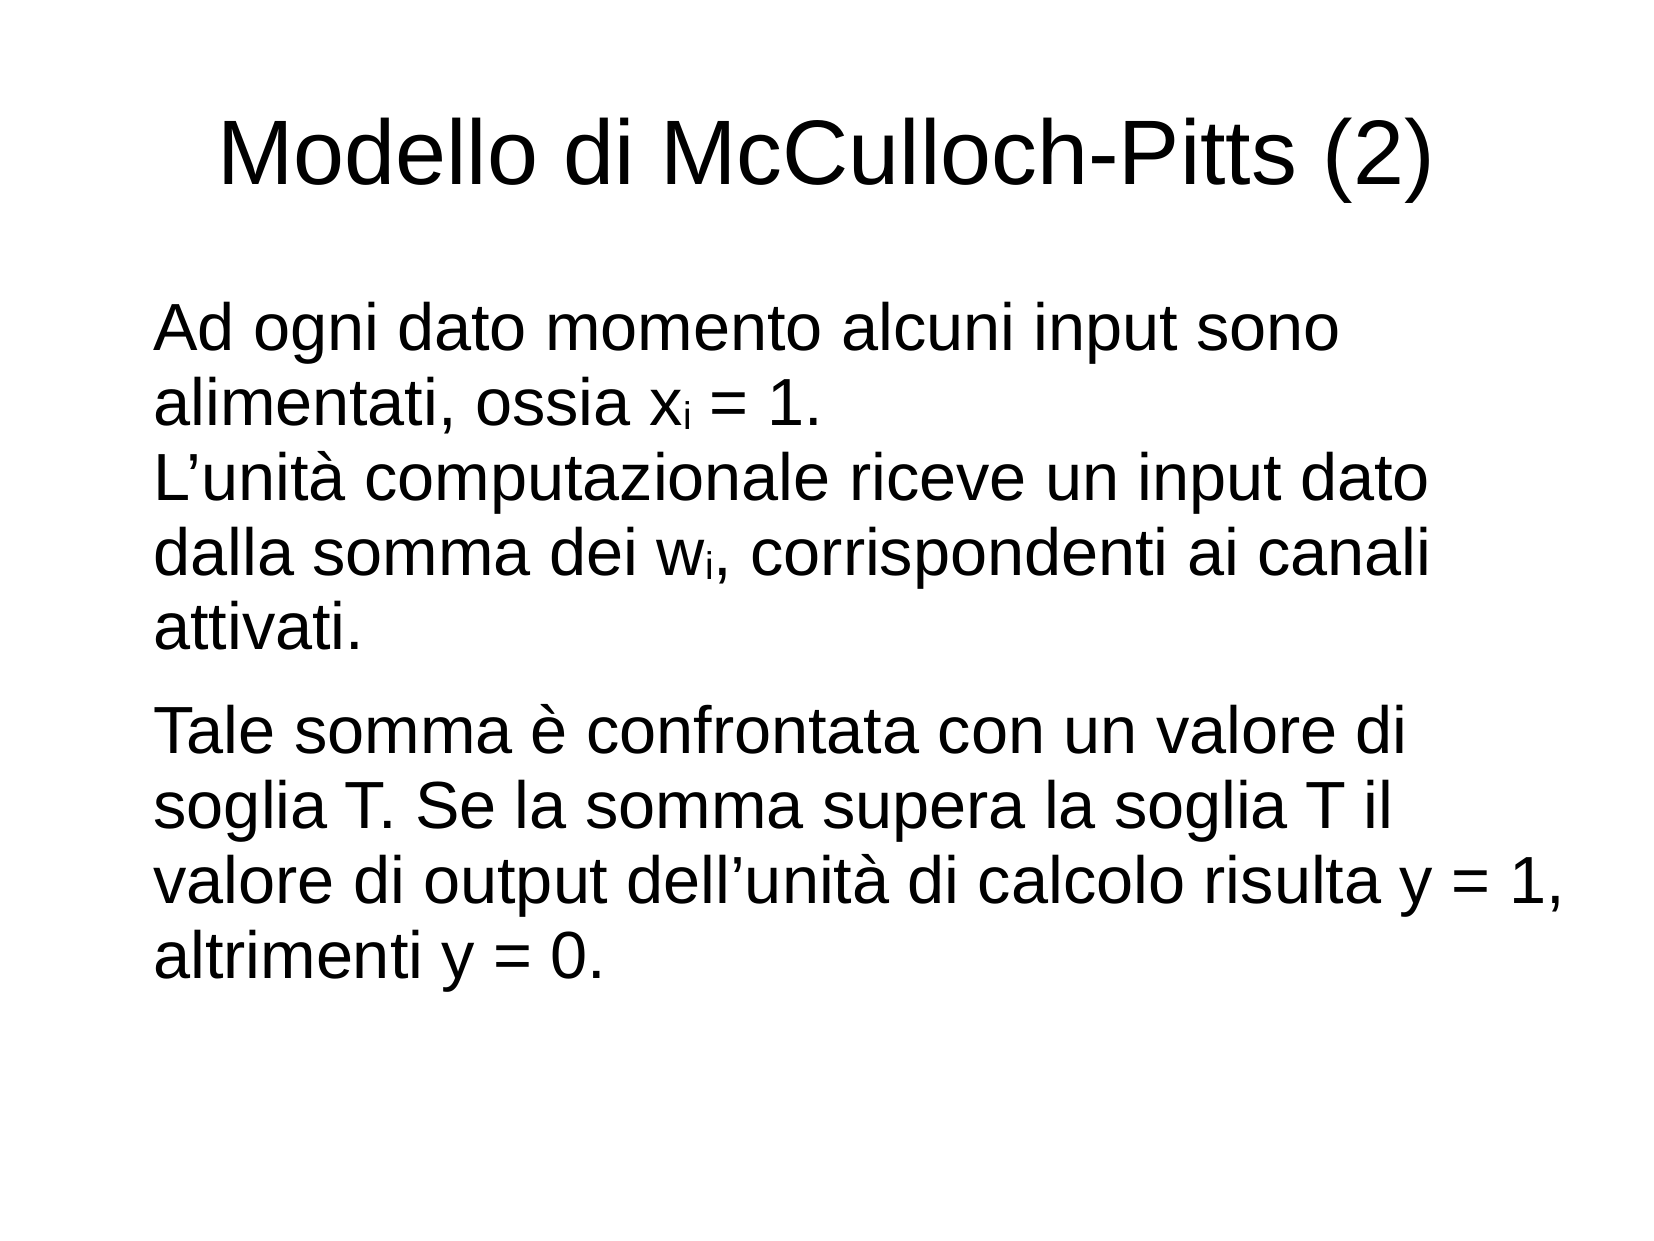

# Modello di McCulloch-Pitts (2)
Ad ogni dato momento alcuni input sono alimentati, ossia xi = 1.
L’unità computazionale riceve un input dato dalla somma dei wi, corrispondenti ai canali attivati.
Tale somma è confrontata con un valore di soglia T. Se la somma supera la soglia T il valore di output dell’unità di calcolo risulta y = 1, altrimenti y = 0.